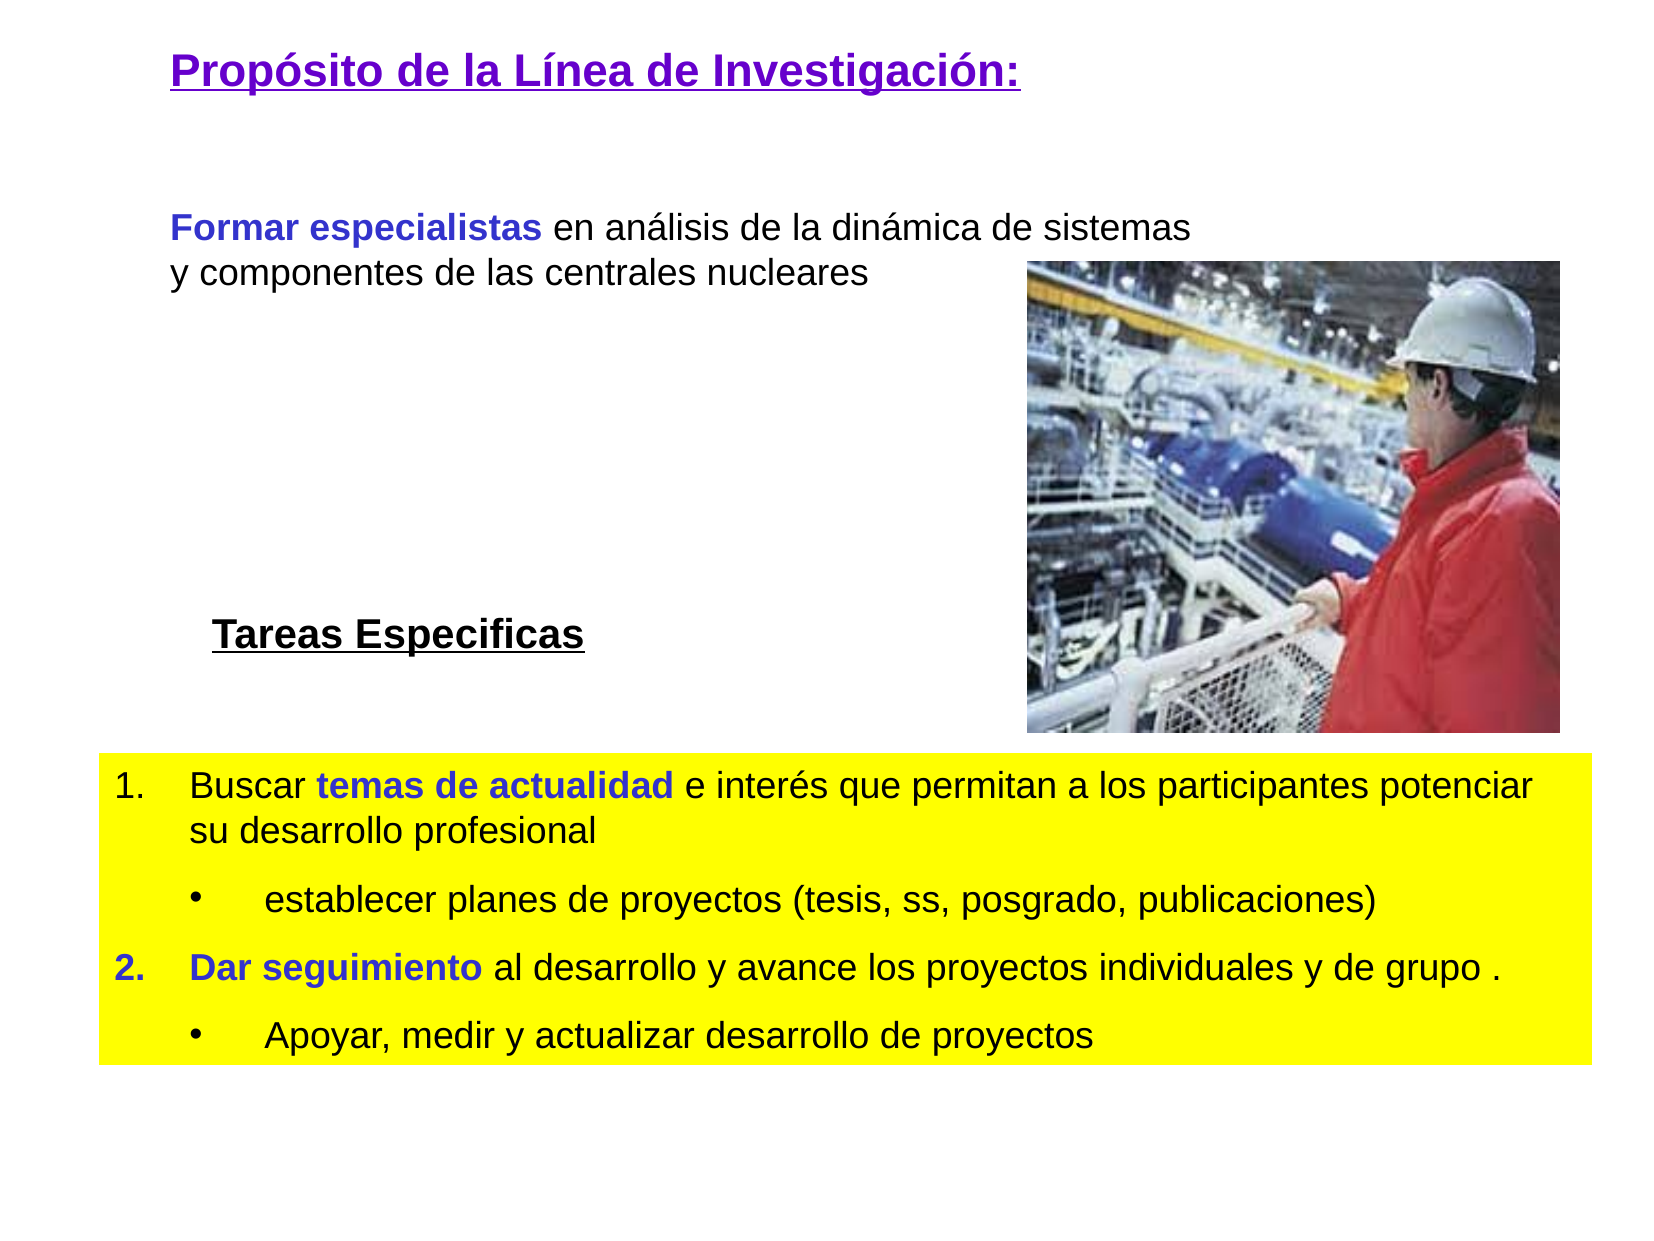

Propósito de la Línea de Investigación:
Formar especialistas en análisis de la dinámica de sistemas y componentes de las centrales nucleares
Tareas Especificas
Buscar temas de actualidad e interés que permitan a los participantes potenciar su desarrollo profesional
establecer planes de proyectos (tesis, ss, posgrado, publicaciones)
Dar seguimiento al desarrollo y avance los proyectos individuales y de grupo .
Apoyar, medir y actualizar desarrollo de proyectos